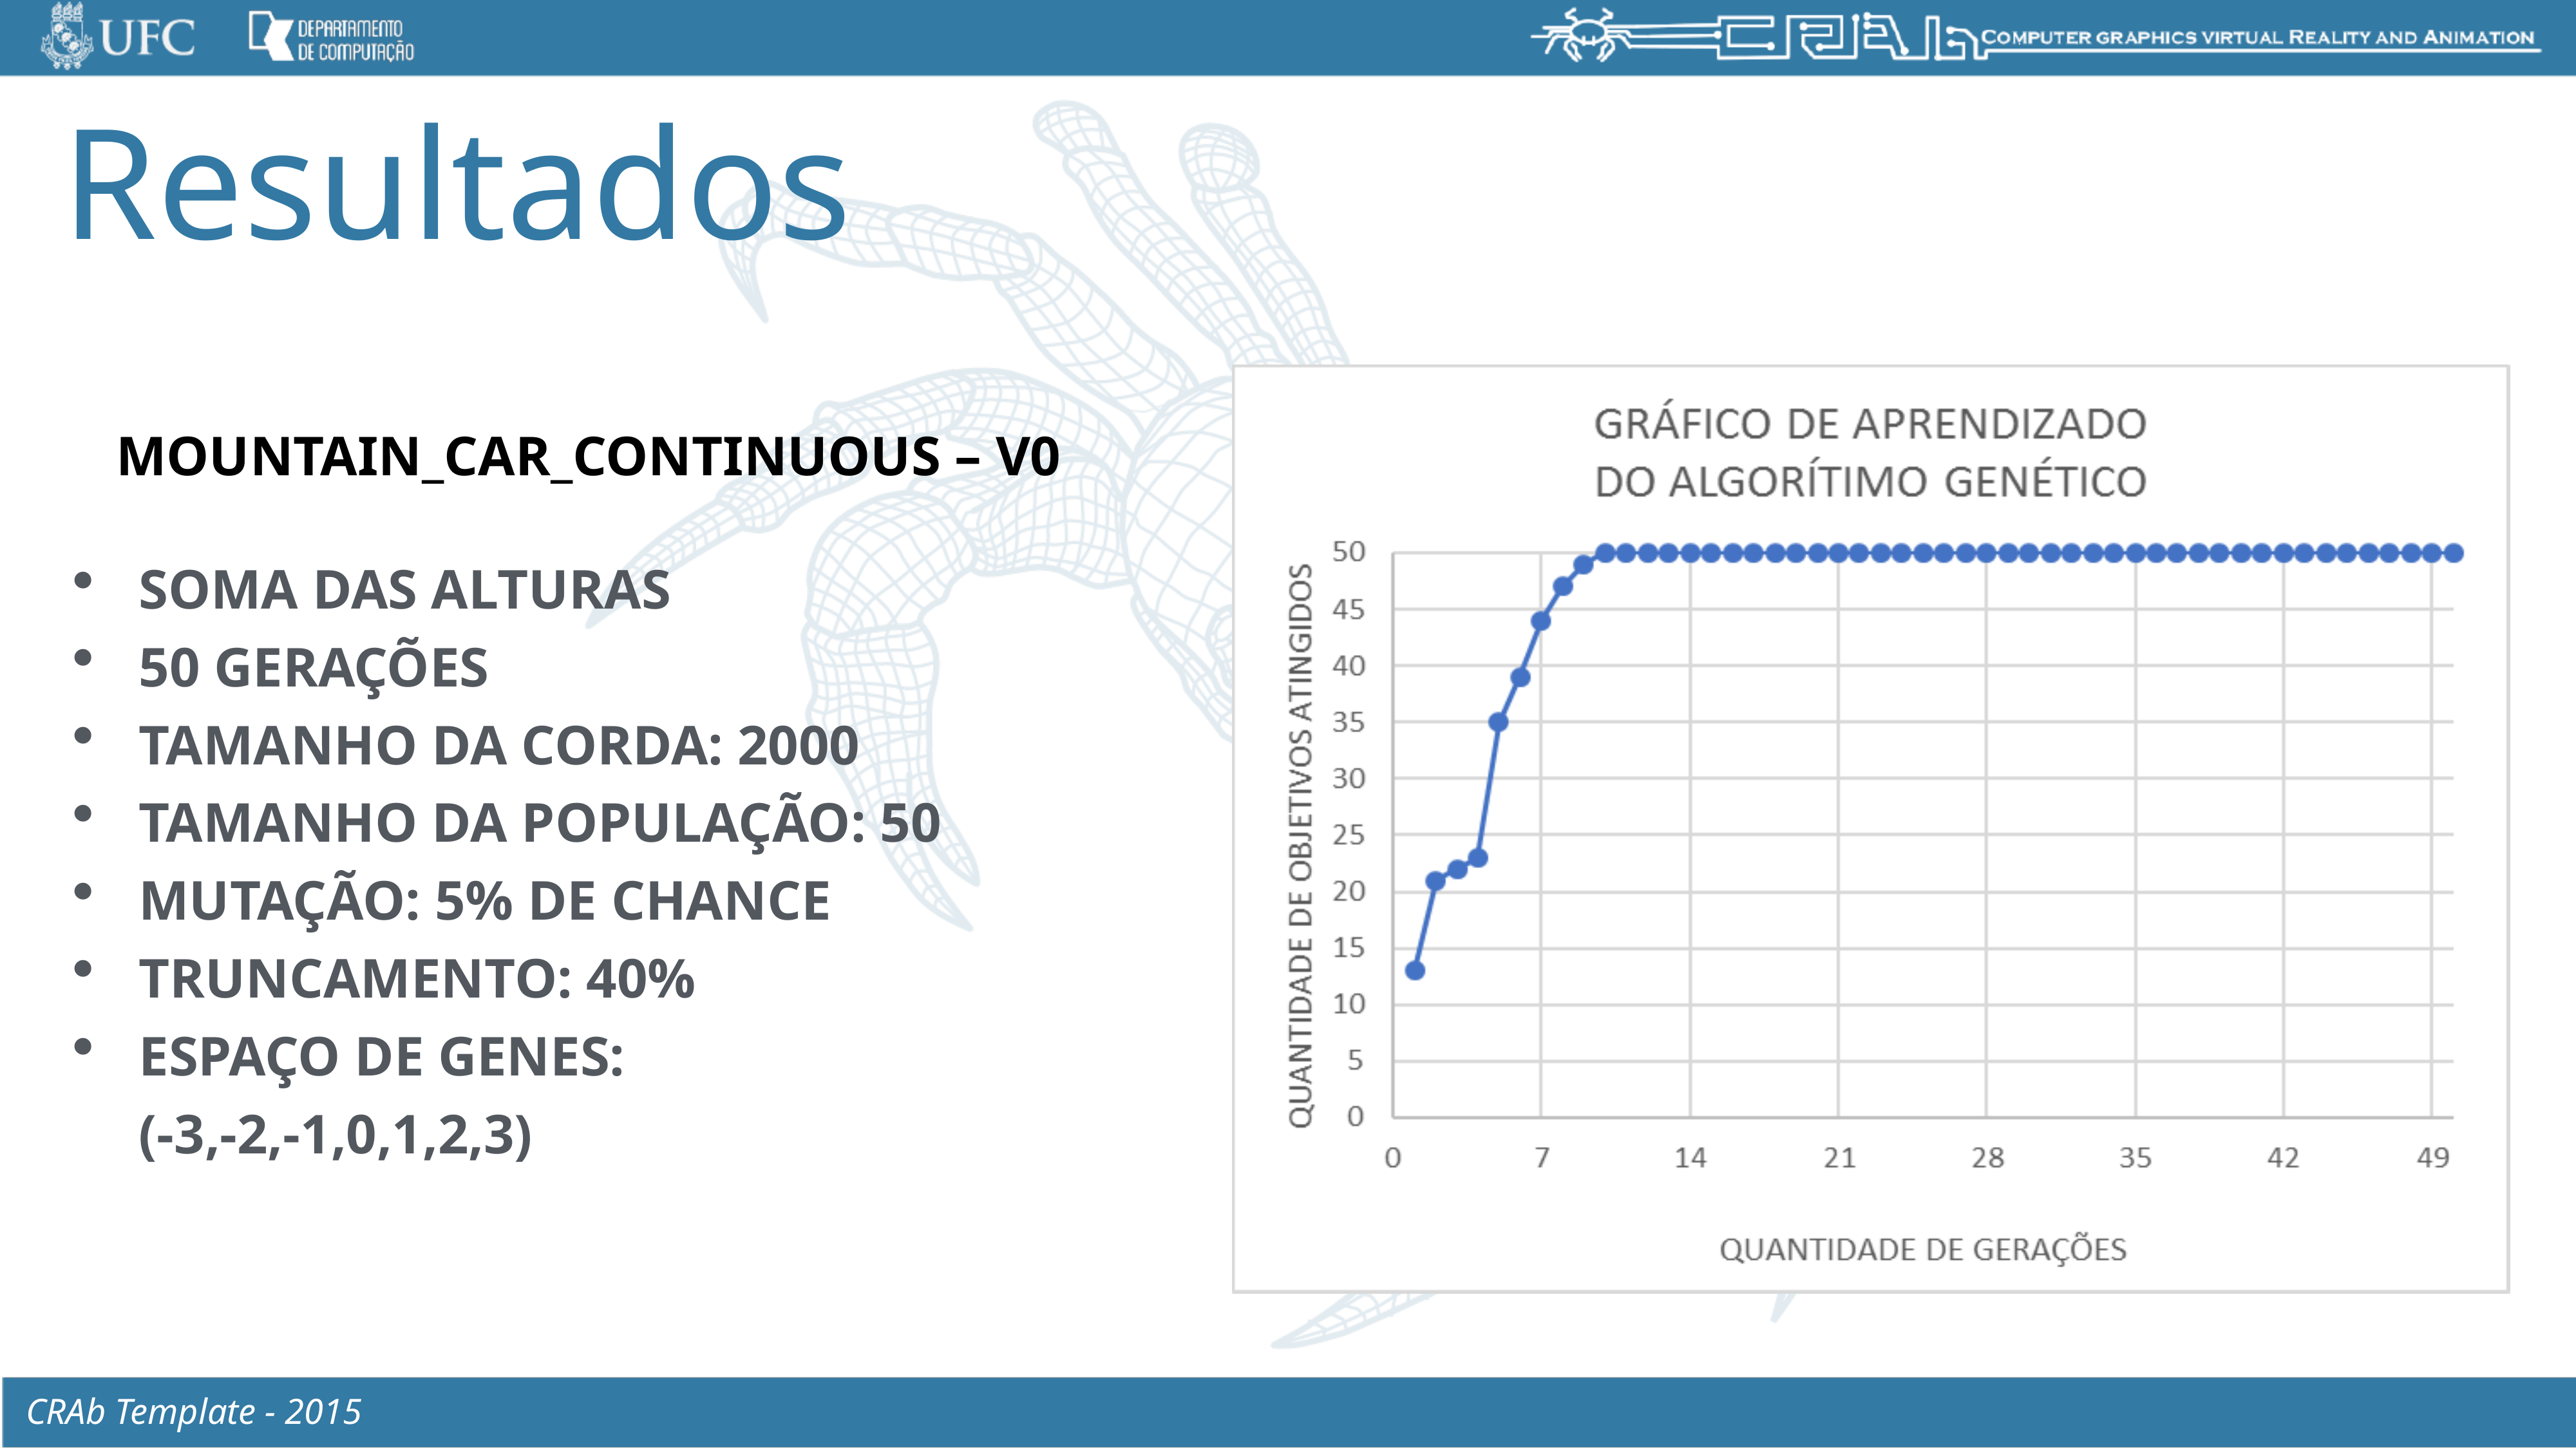

# Resultados
MOUNTAIN_CAR_CONTINUOUS – V0
SOMA DAS ALTURAS
50 GERAÇÕES
TAMANHO DA CORDA: 2000
TAMANHO DA POPULAÇÃO: 50
MUTAÇÃO: 5% DE CHANCE
TRUNCAMENTO: 40%
ESPAÇO DE GENES:
(-3,-2,-1,0,1,2,3)